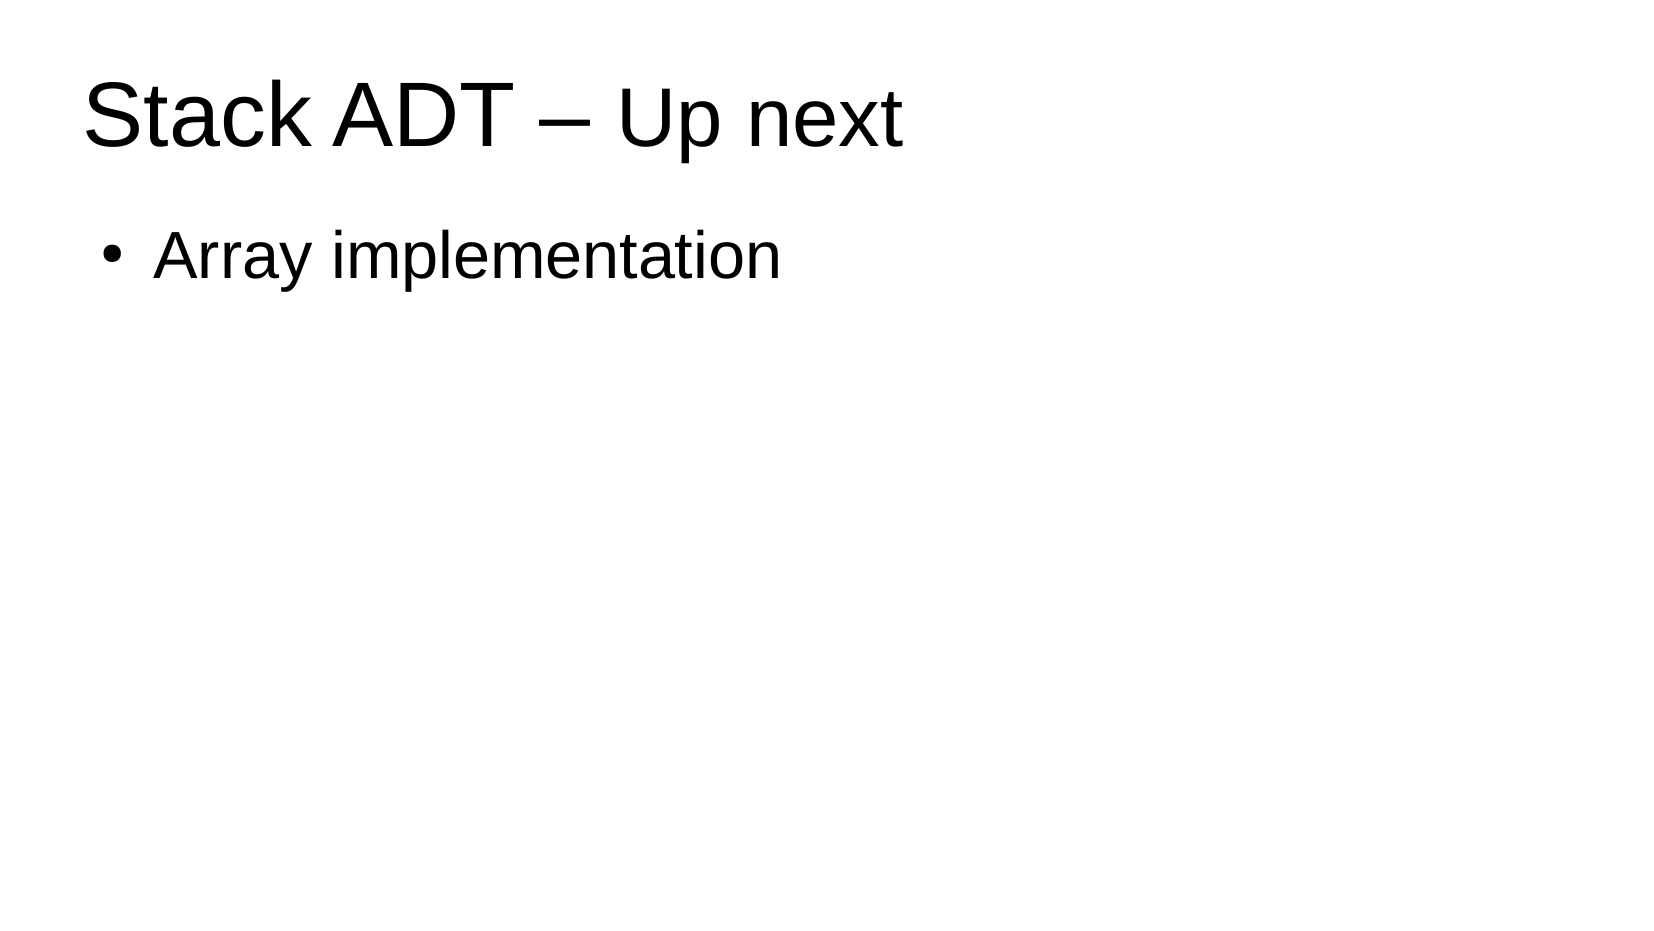

# Stack ADT – Up next
Array implementation